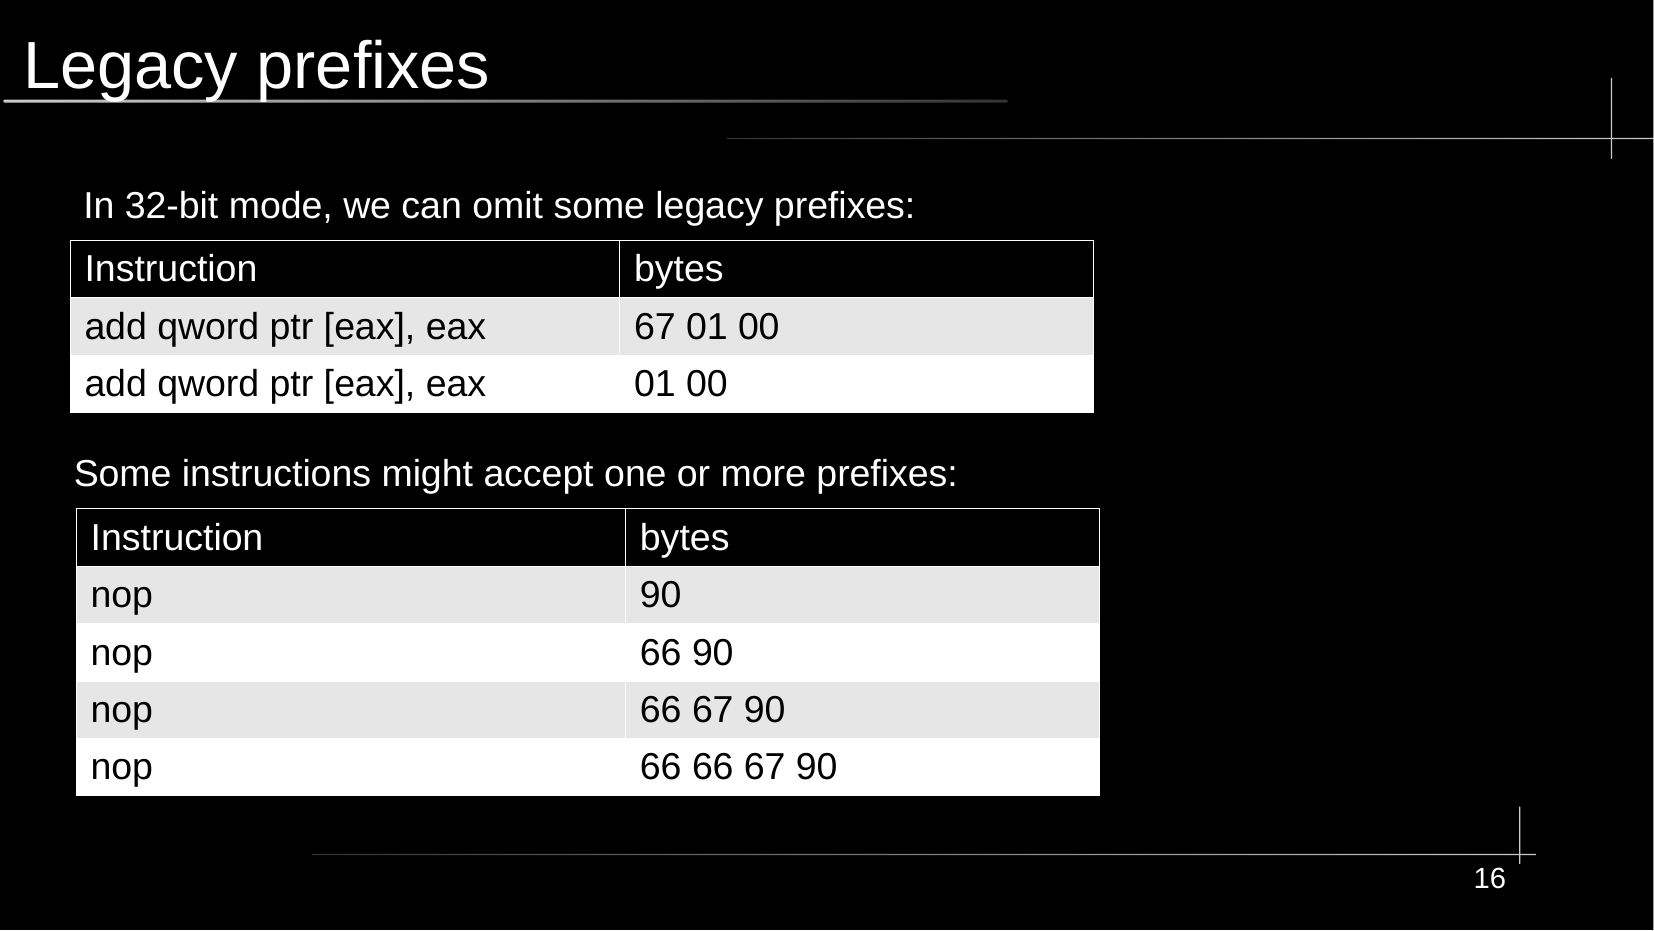

# Legacy prefixes
In 32-bit mode, we can omit some legacy prefixes:
| Instruction | bytes |
| --- | --- |
| add qword ptr [eax], eax | 67 01 00 |
| add qword ptr [eax], eax | 01 00 |
Some instructions might accept one or more prefixes:
| Instruction | bytes |
| --- | --- |
| nop | 90 |
| nop | 66 90 |
| nop | 66 67 90 |
| nop | 66 66 67 90 |
16